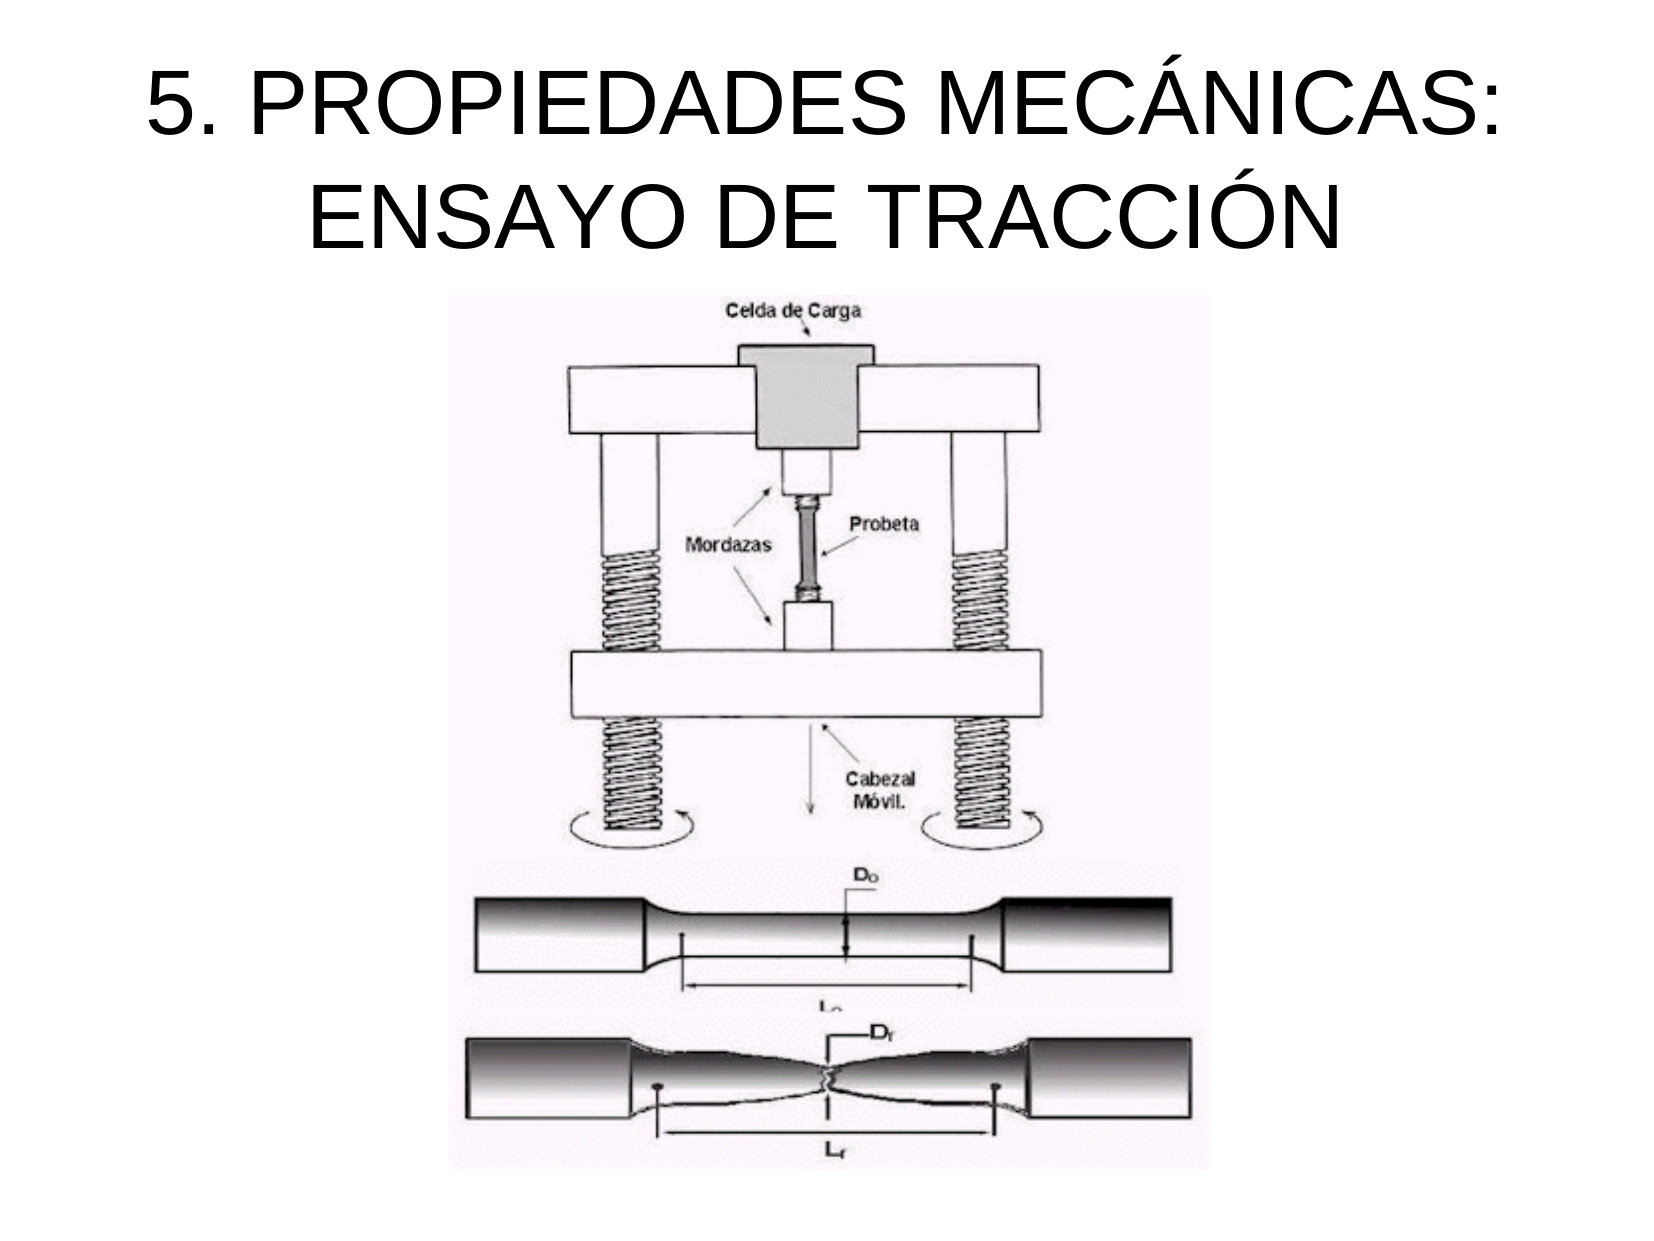

# 5. PROPIEDADES MECÁNICAS: ENSAYO DE TRACCIÓN